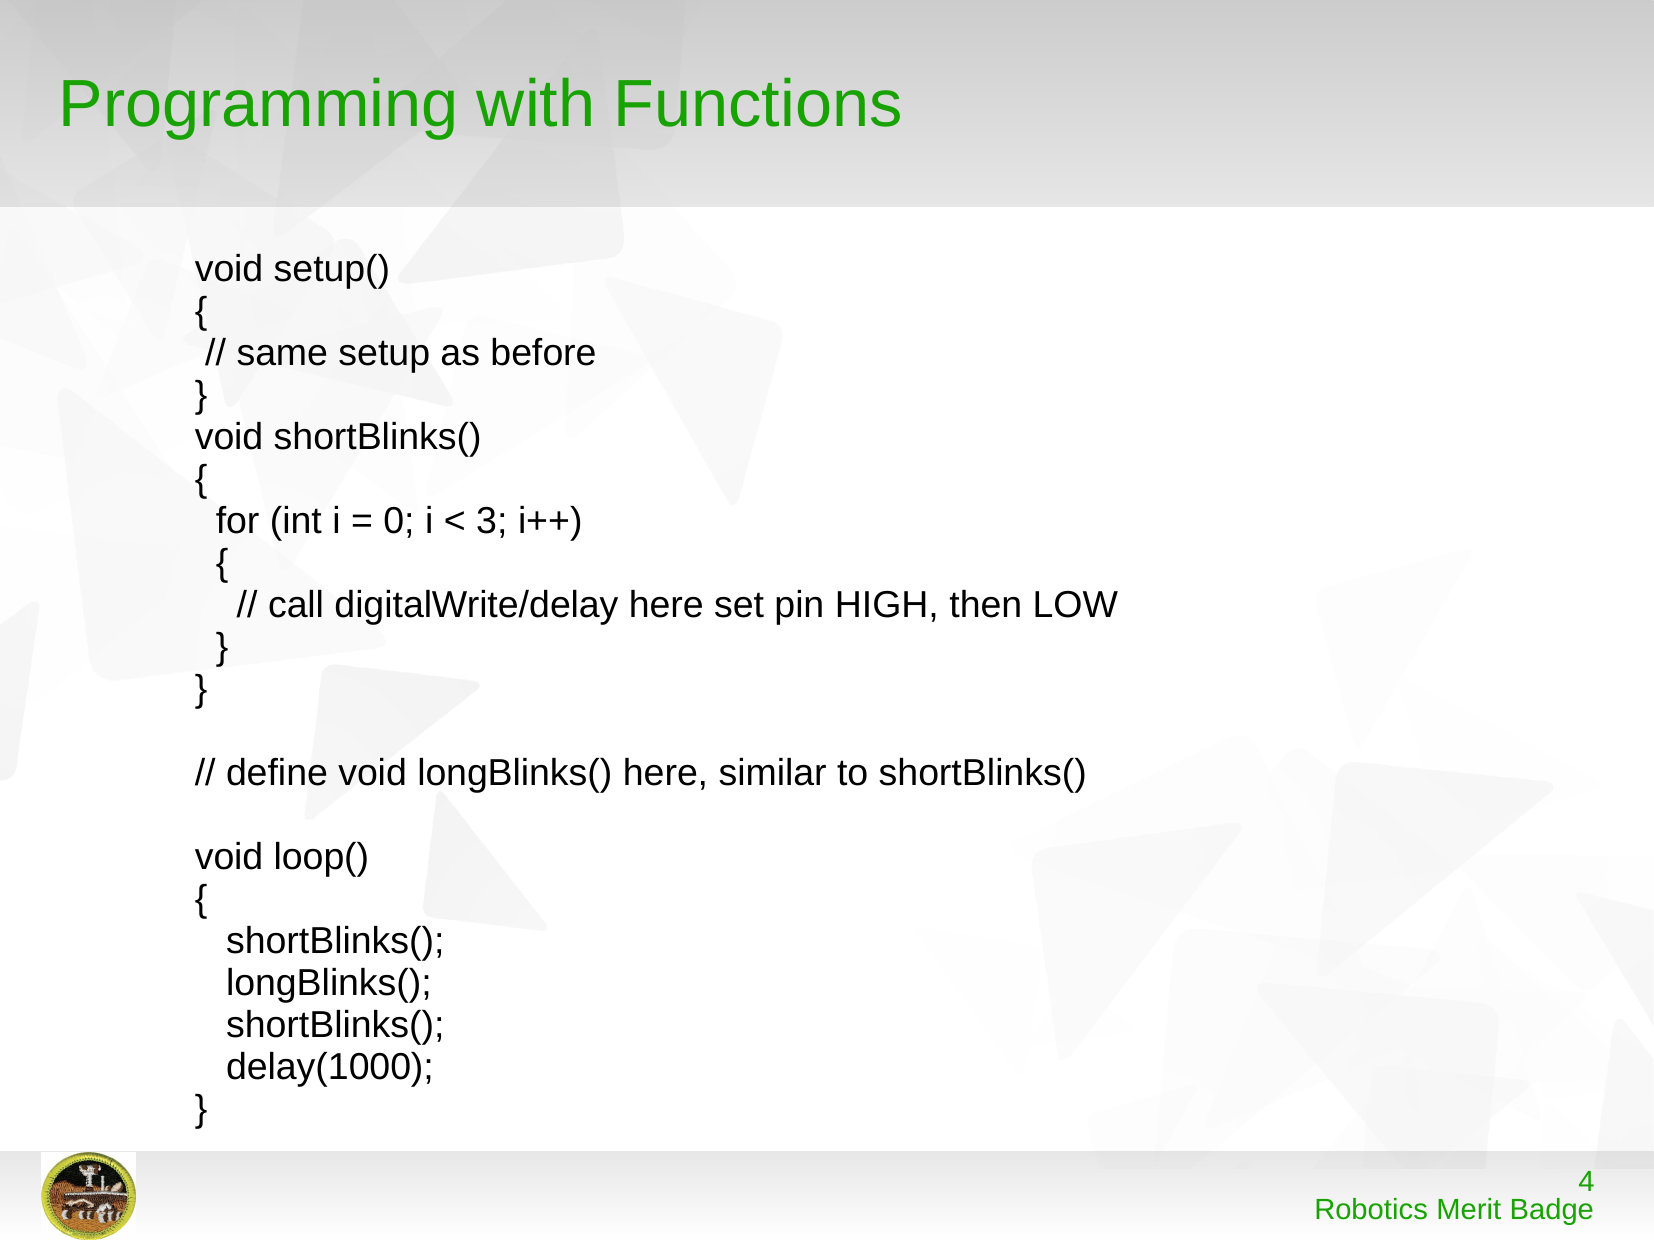

# Programming with Functions
void setup()
{
 // same setup as before
}
void shortBlinks()
{
 for (int i = 0; i < 3; i++)
 {
 // call digitalWrite/delay here set pin HIGH, then LOW
 }
}
// define void longBlinks() here, similar to shortBlinks()
void loop()
{
   shortBlinks();
   longBlinks();
   shortBlinks();
  delay(1000);
}
4
Robotics Merit Badge